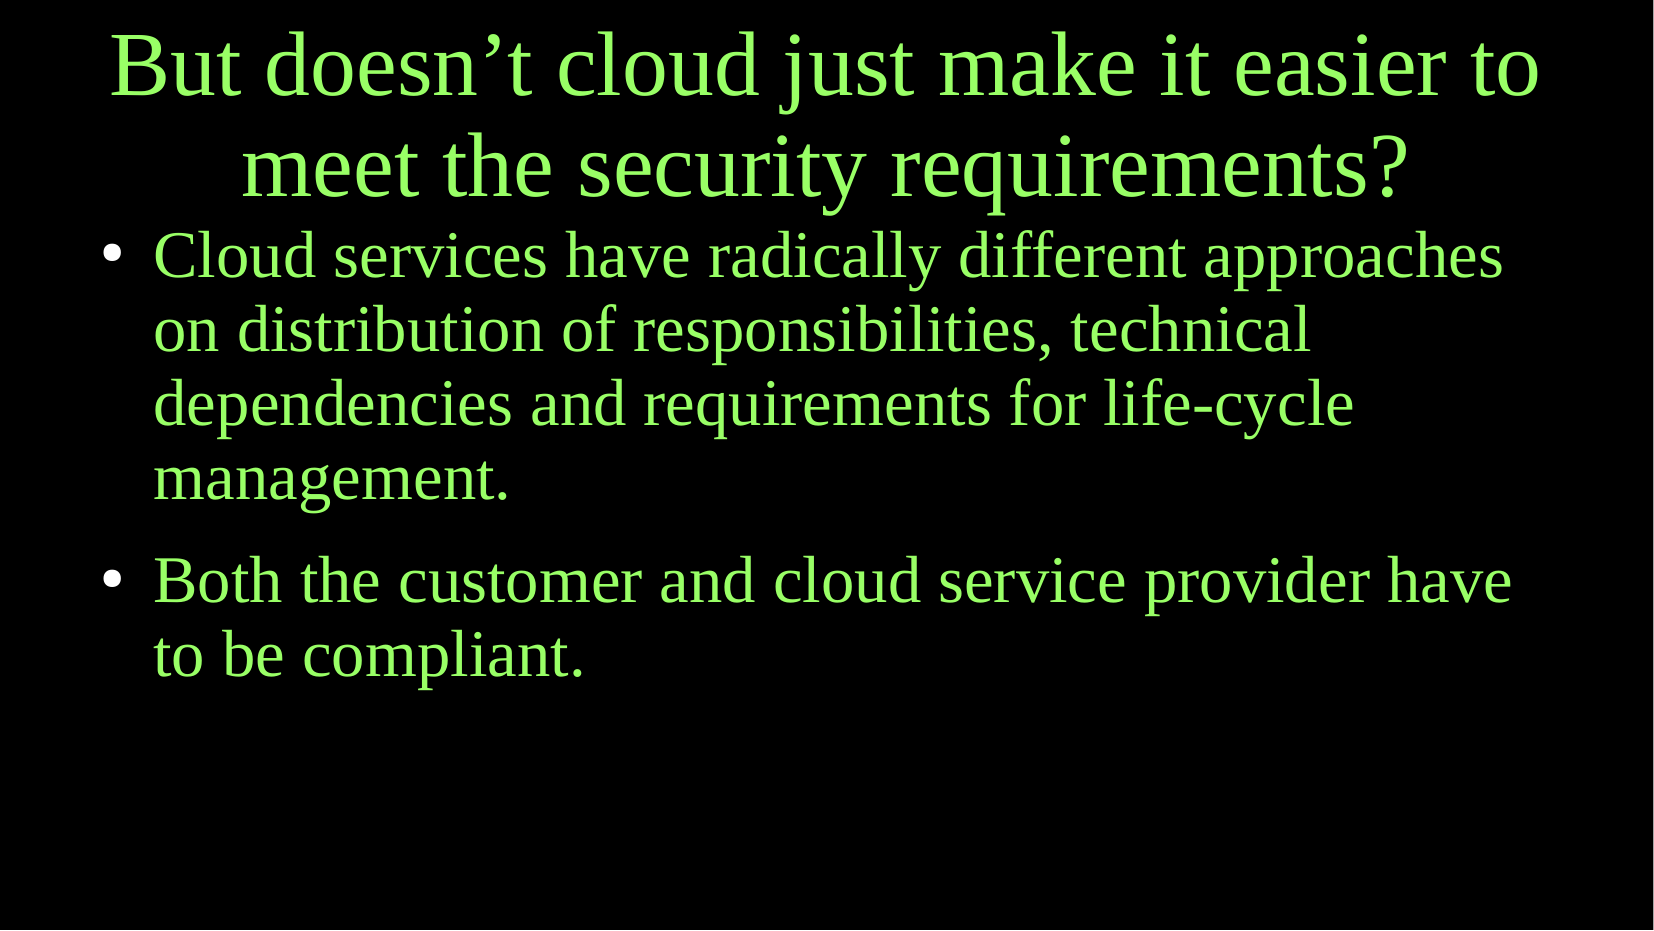

# But doesn’t cloud just make it easier to meet the security requirements?
Cloud services have radically different approaches on distribution of responsibilities, technical dependencies and requirements for life-cycle management.
Both the customer and cloud service provider have to be compliant.